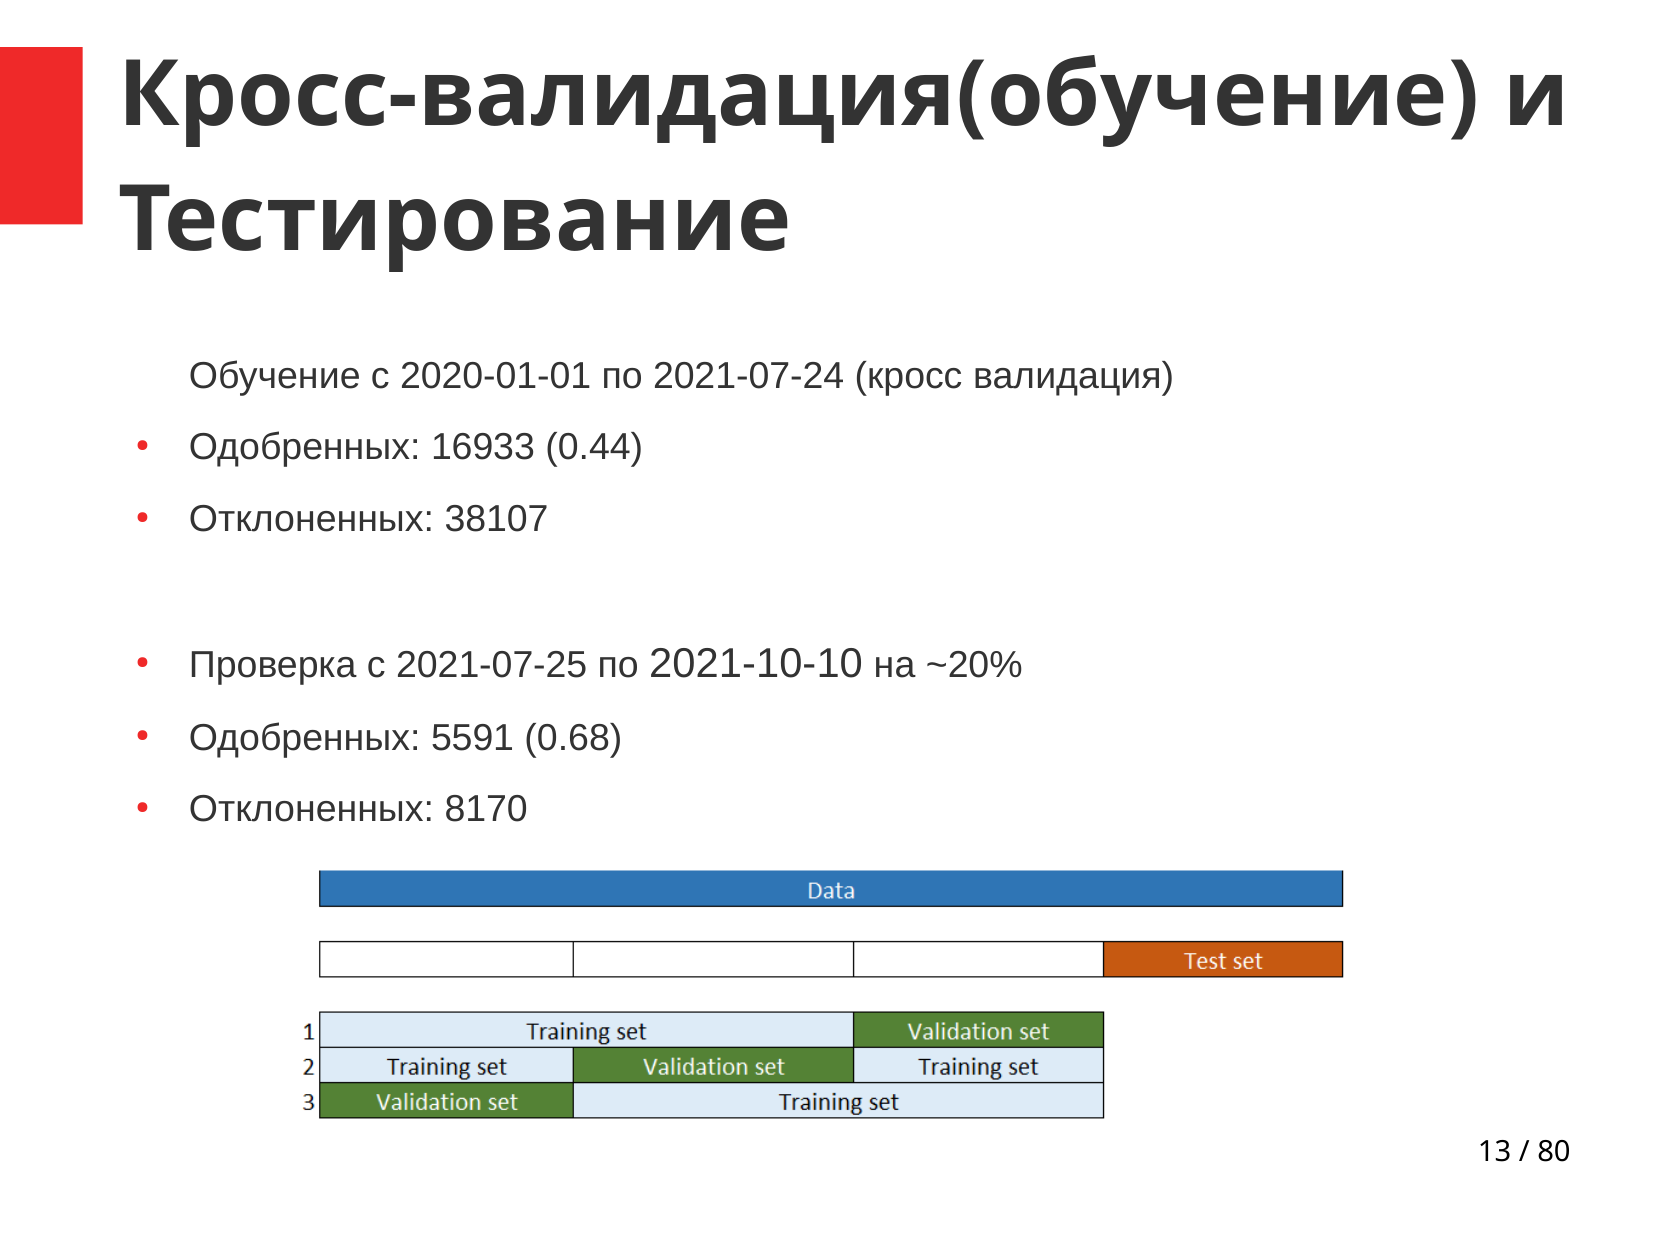

# Кросс-валидация(обучение) и Тестирование
Обучение с 2020-01-01 по 2021-07-24 (кросс валидация)
Одобренных: 16933 (0.44)
Отклоненных: 38107
Проверка с 2021-07-25 по 2021-10-10 на ~20%
Одобренных: 5591 (0.68)
Отклоненных: 8170
13